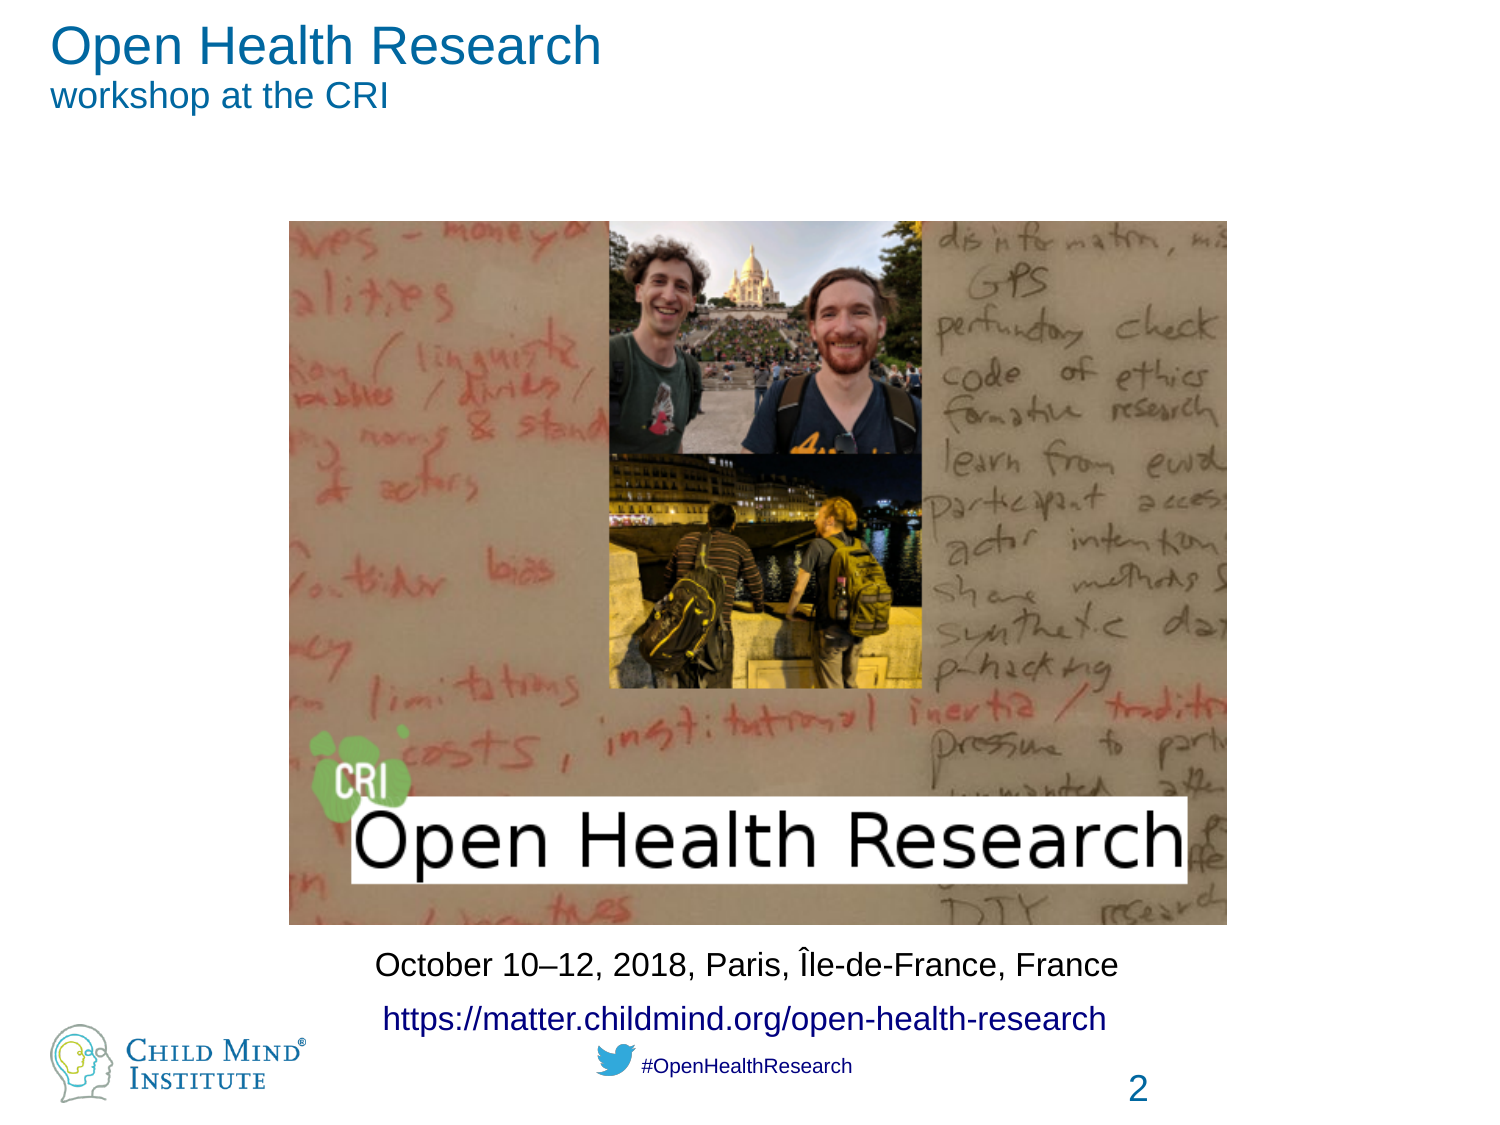

# Open Health Research workshop at the CRI
October 10‒12, 2018, Paris, Île-de-France, France
https://matter.childmind.org/open-health-research
#OpenHealthResearch